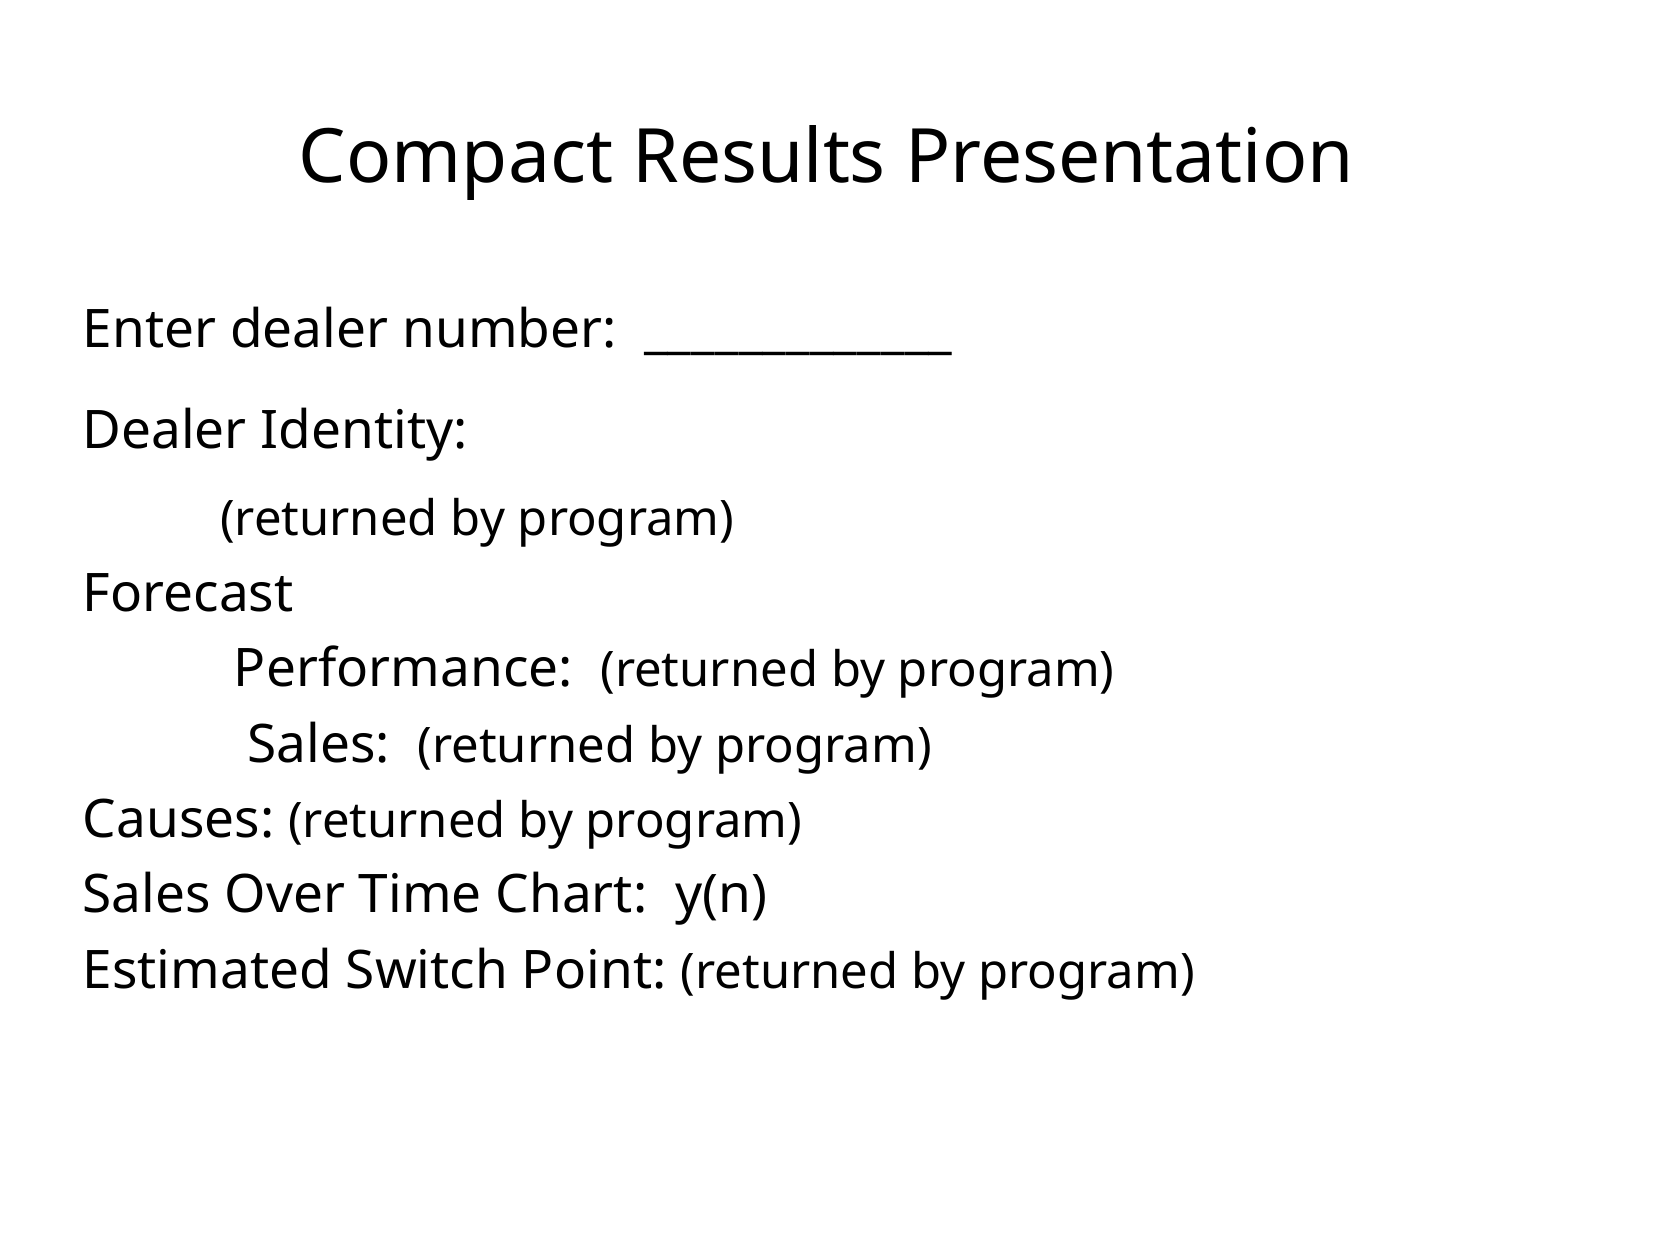

# Compact Results Presentation
Enter dealer number: _____________
Dealer Identity:
 (returned by program)
Forecast
 Performance: (returned by program)
 Sales: (returned by program)
Causes: (returned by program)
Sales Over Time Chart: y(n)
Estimated Switch Point: (returned by program)